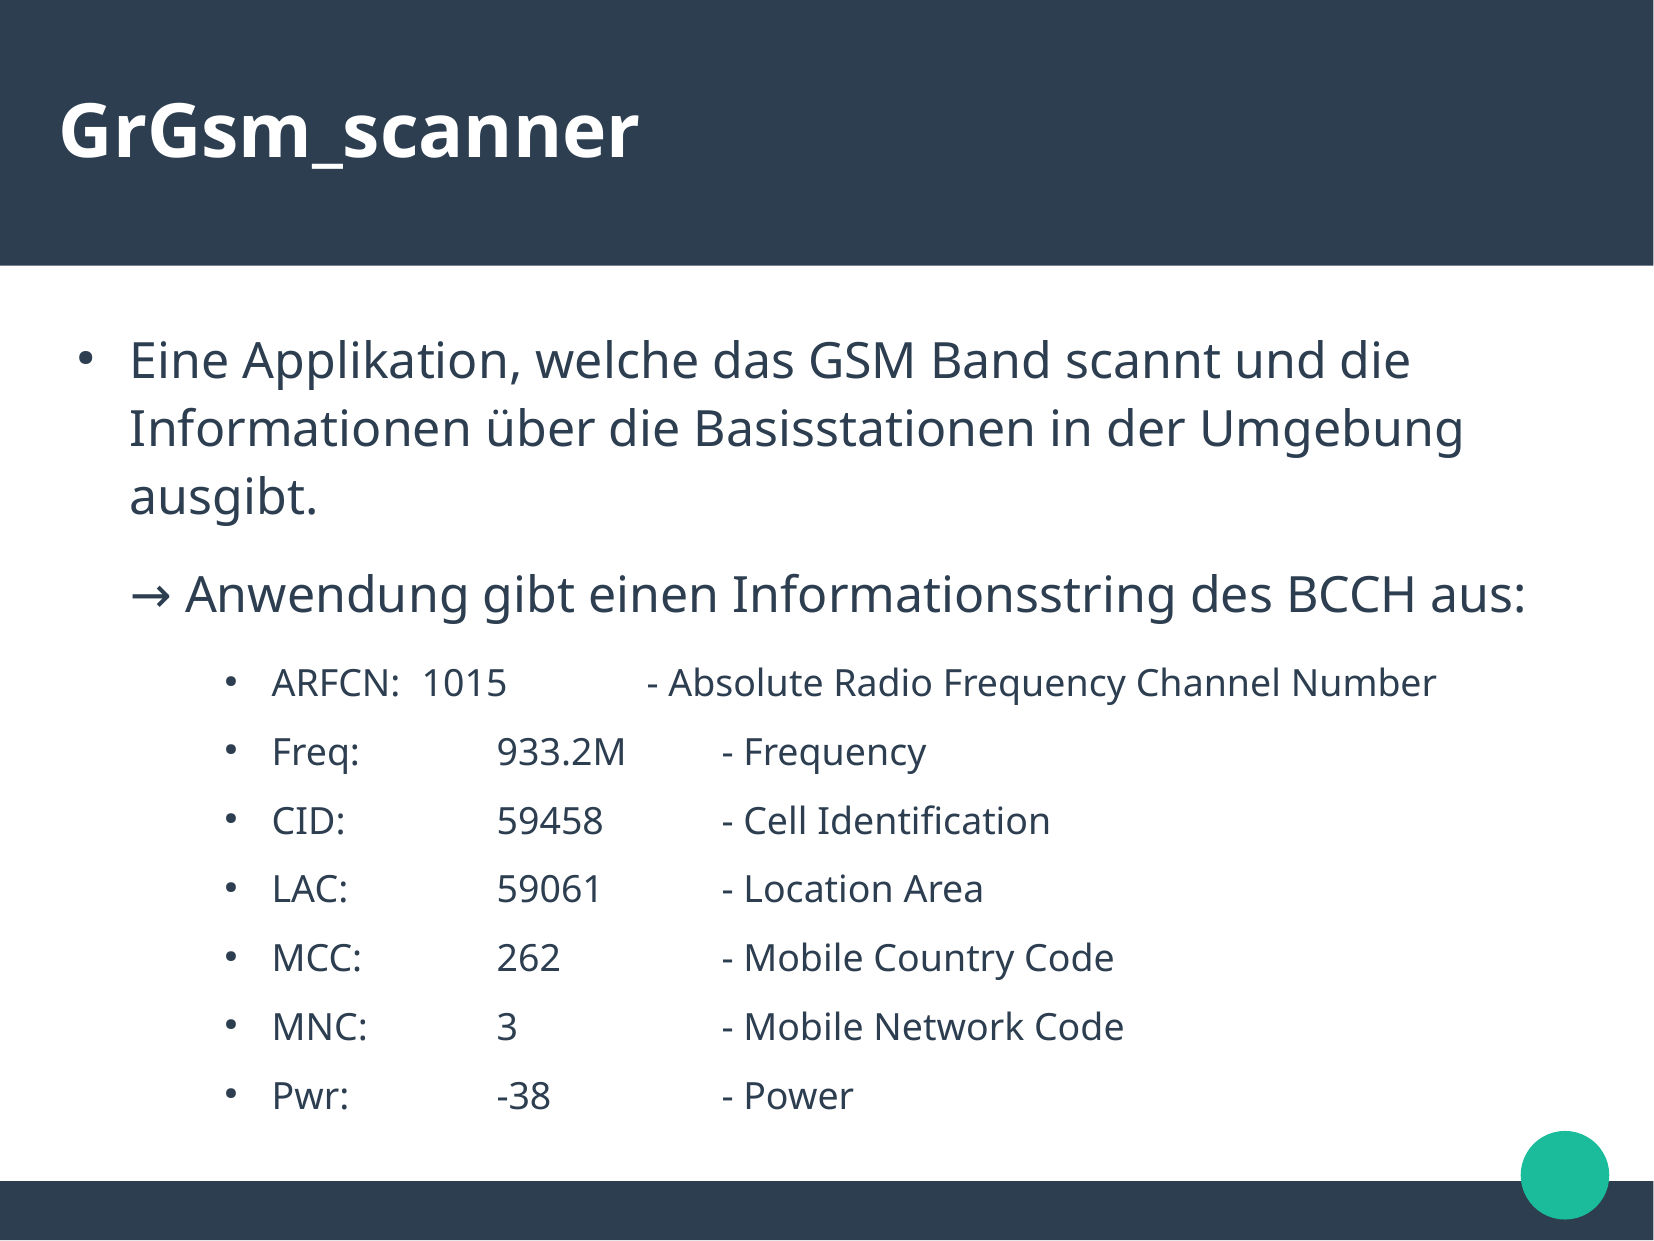

# GrGsm_scanner
Eine Applikation, welche das GSM Band scannt und die Informationen über die Basisstationen in der Umgebung ausgibt.
→ Anwendung gibt einen Informationsstring des BCCH aus:
ARFCN: 	1015 		- Absolute Radio Frequency Channel Number
Freq: 		933.2M		- Frequency
CID: 		59458		- Cell Identification
LAC: 		59061		- Location Area
MCC: 		262			- Mobile Country Code
MNC: 		3			- Mobile Network Code
Pwr: 		-38			- Power